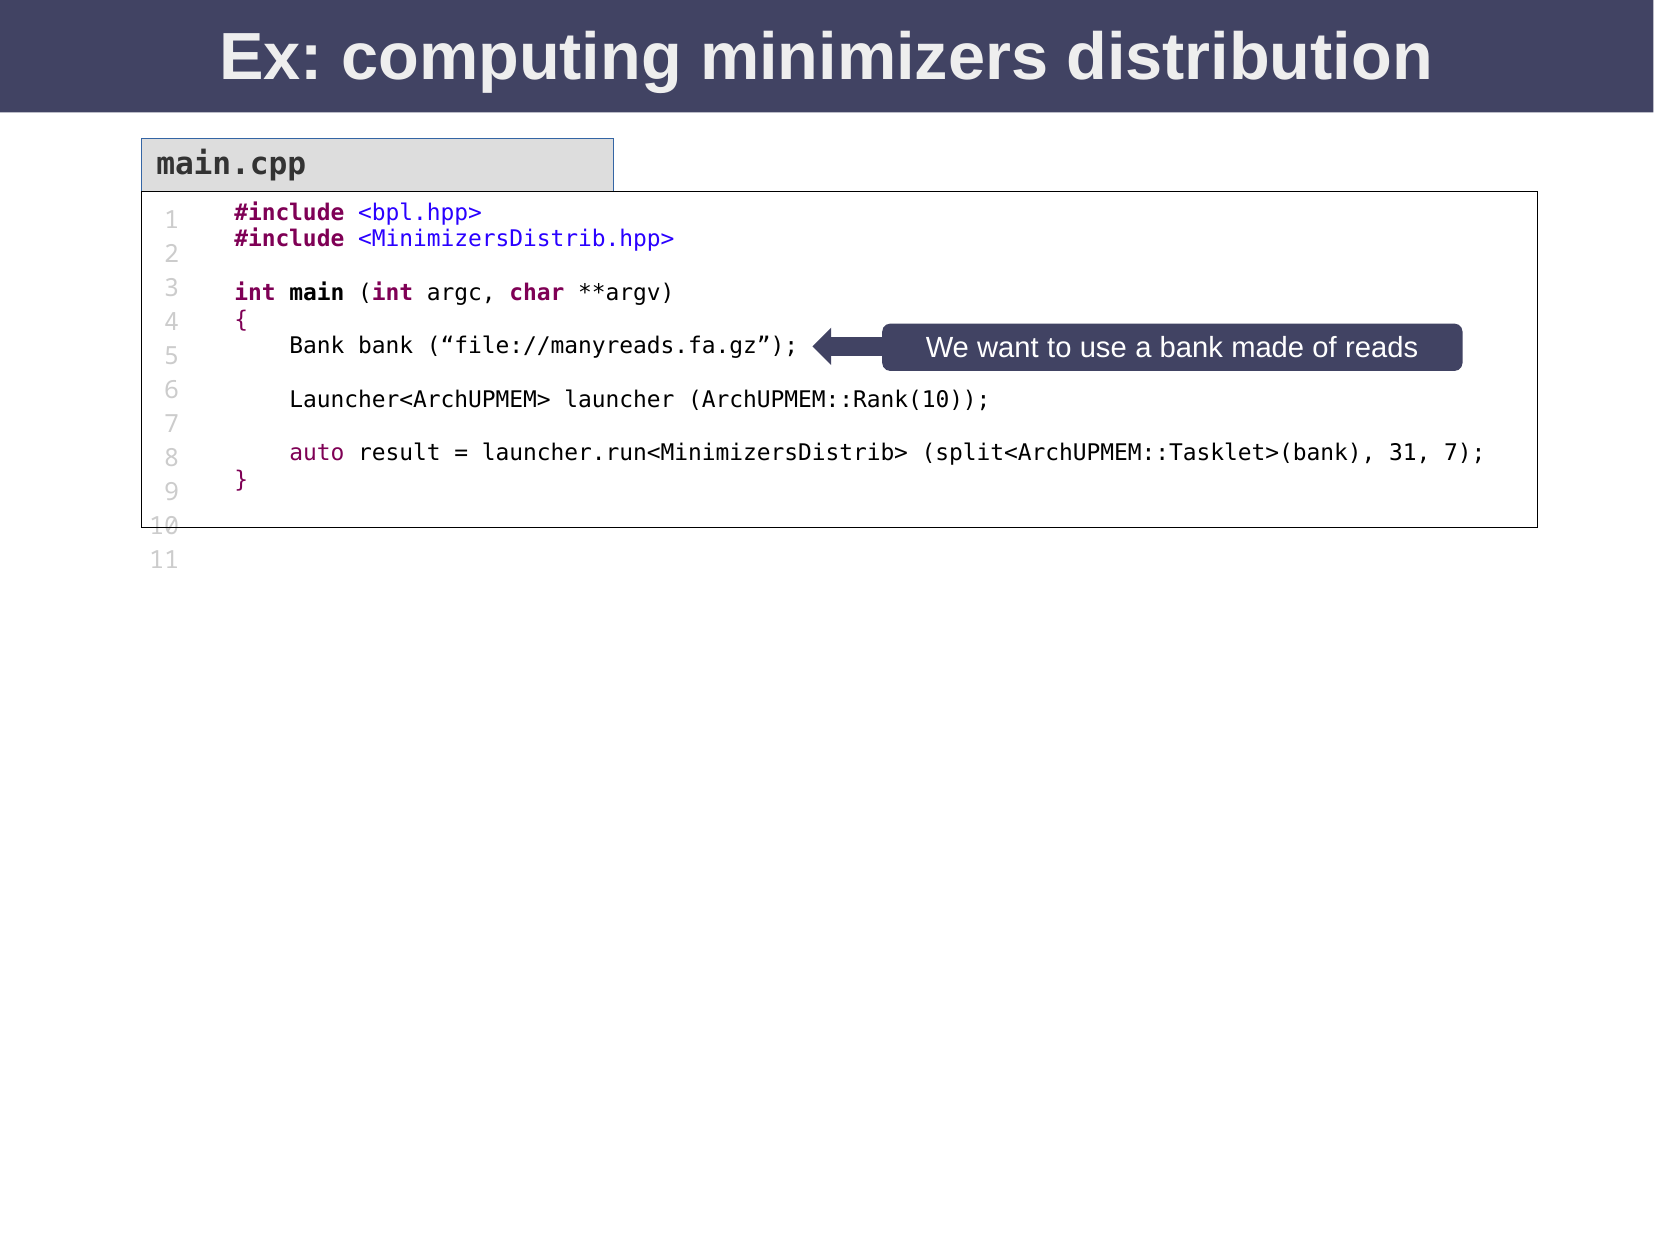

Ex: computing minimizers distribution
main.cpp
#include <bpl.hpp>
#include <MinimizersDistrib.hpp>
int main (int argc, char **argv)
{
 Bank bank (“file://manyreads.fa.gz”);
 Launcher<ArchUPMEM> launcher (ArchUPMEM::Rank(10));
 auto result = launcher.run<MinimizersDistrib> (split<ArchUPMEM::Tasklet>(bank), 31, 7);
}
 1
 2
 3
 4
 5
 6
 7
 8
 9
10
11
We want to use a bank made of reads